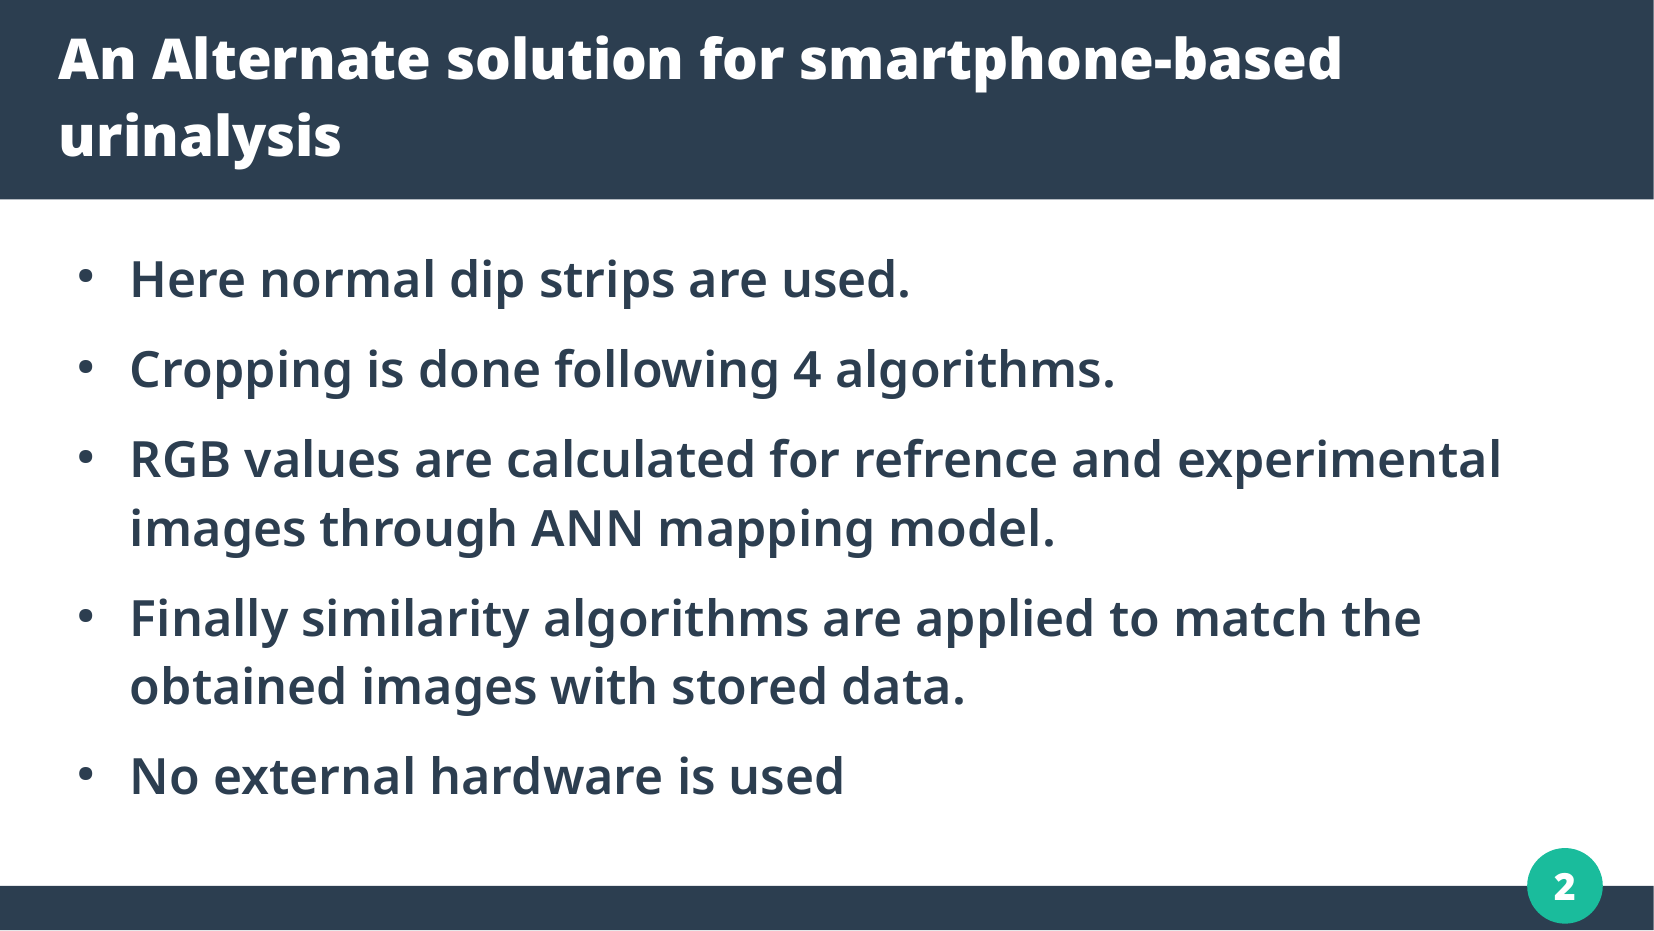

# An Alternate solution for smartphone-based urinalysis
Here normal dip strips are used.
Cropping is done following 4 algorithms.
RGB values are calculated for refrence and experimental images through ANN mapping model.
Finally similarity algorithms are applied to match the obtained images with stored data.
No external hardware is used